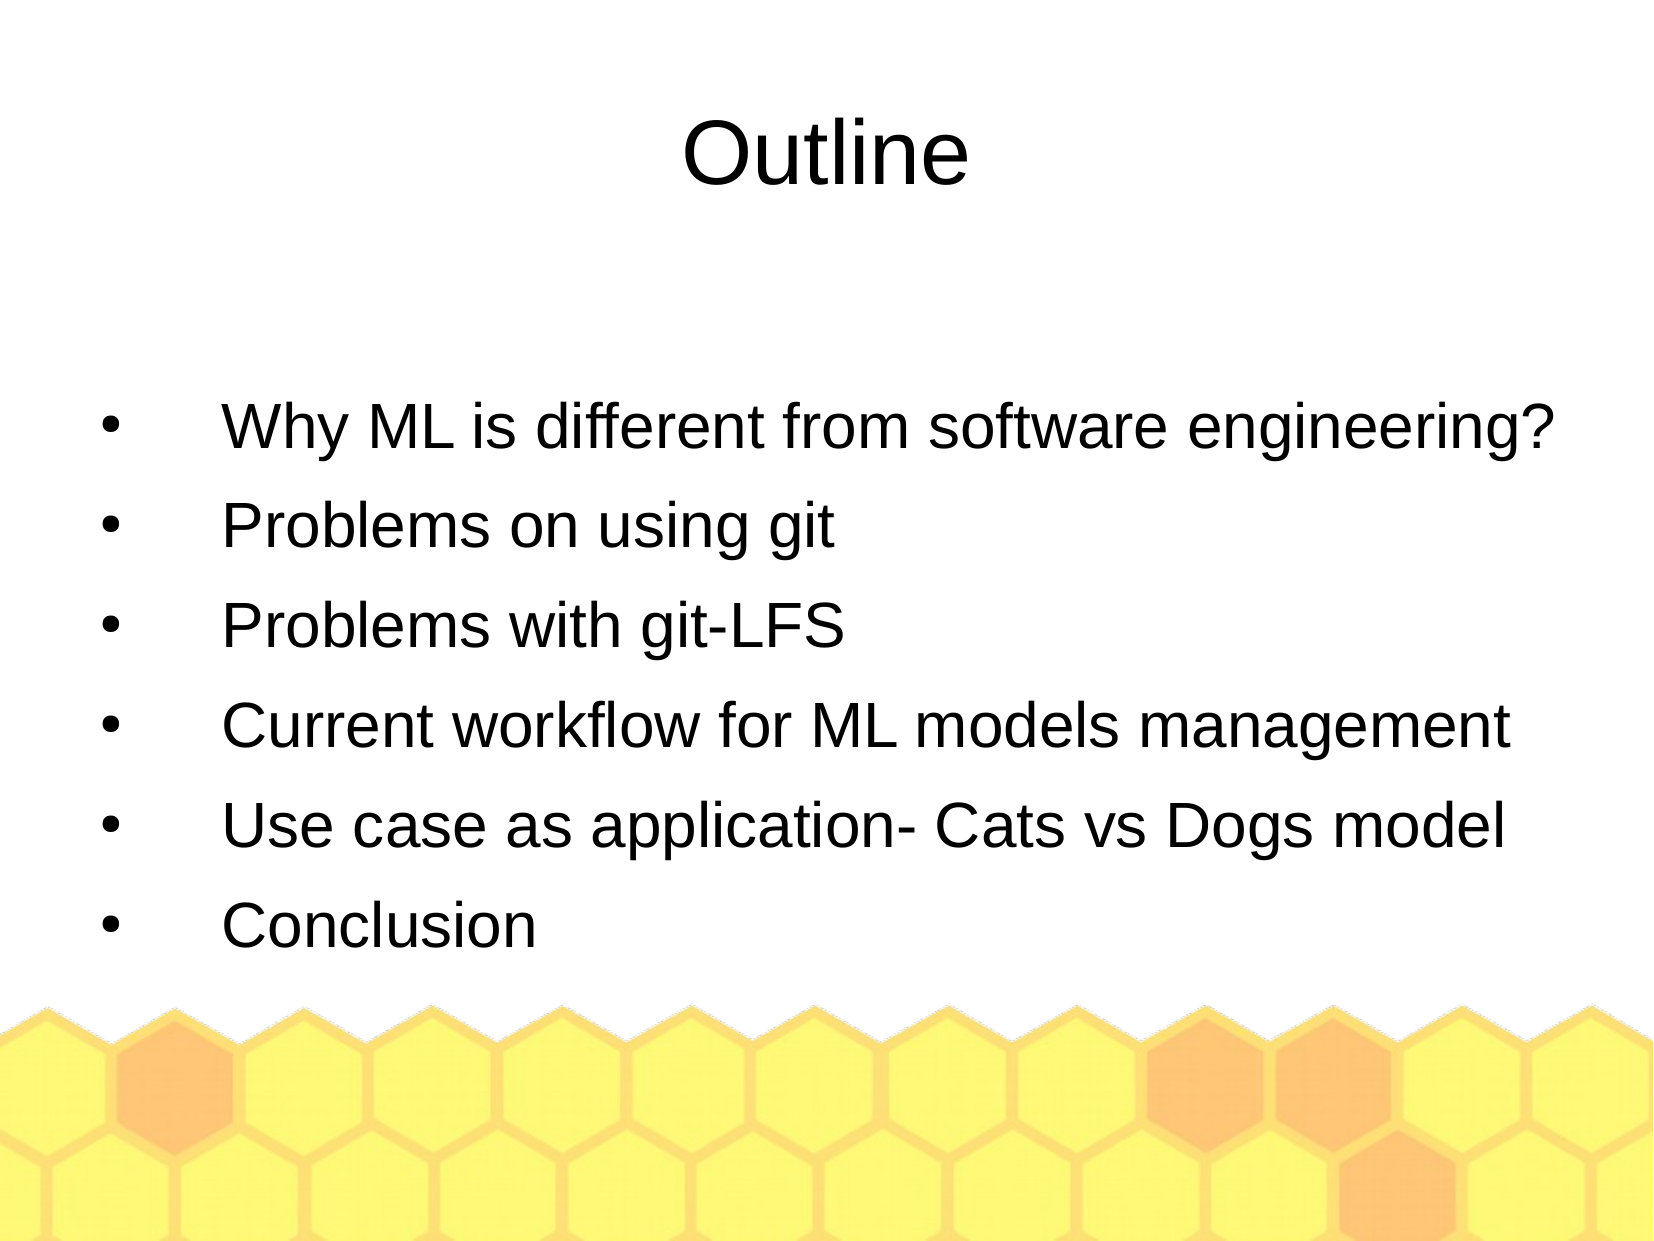

# Outline
 Why ML is different from software engineering?
 Problems on using git
 Problems with git-LFS
 Current workflow for ML models management
 Use case as application- Cats vs Dogs model
 Conclusion